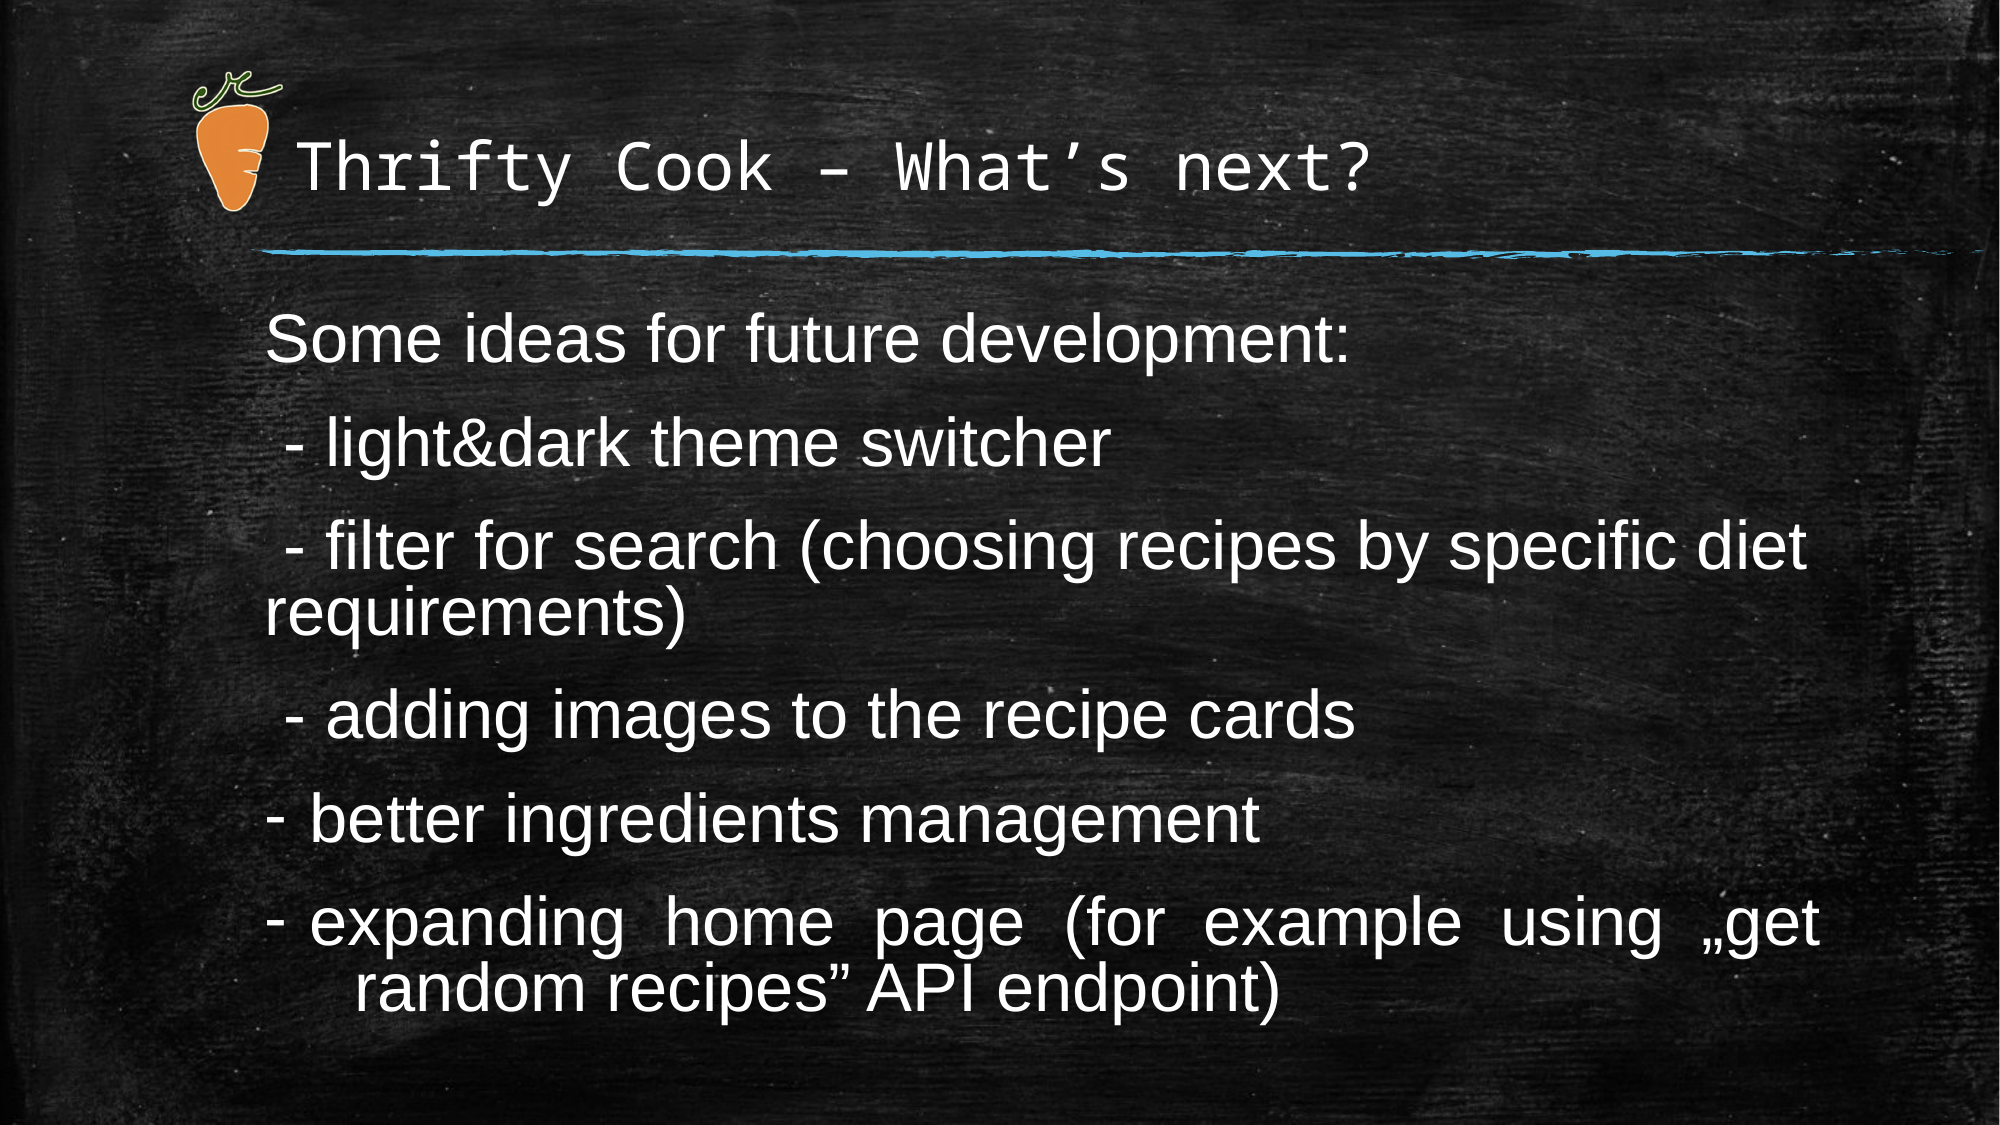

# Thrifty Cook – What’s next?
Some ideas for future development:
 - light&dark theme switcher
 - filter for search (choosing recipes by specific diet requirements)
 - adding images to the recipe cards
better ingredients management
expanding home page (for example using „get random recipes” API endpoint)